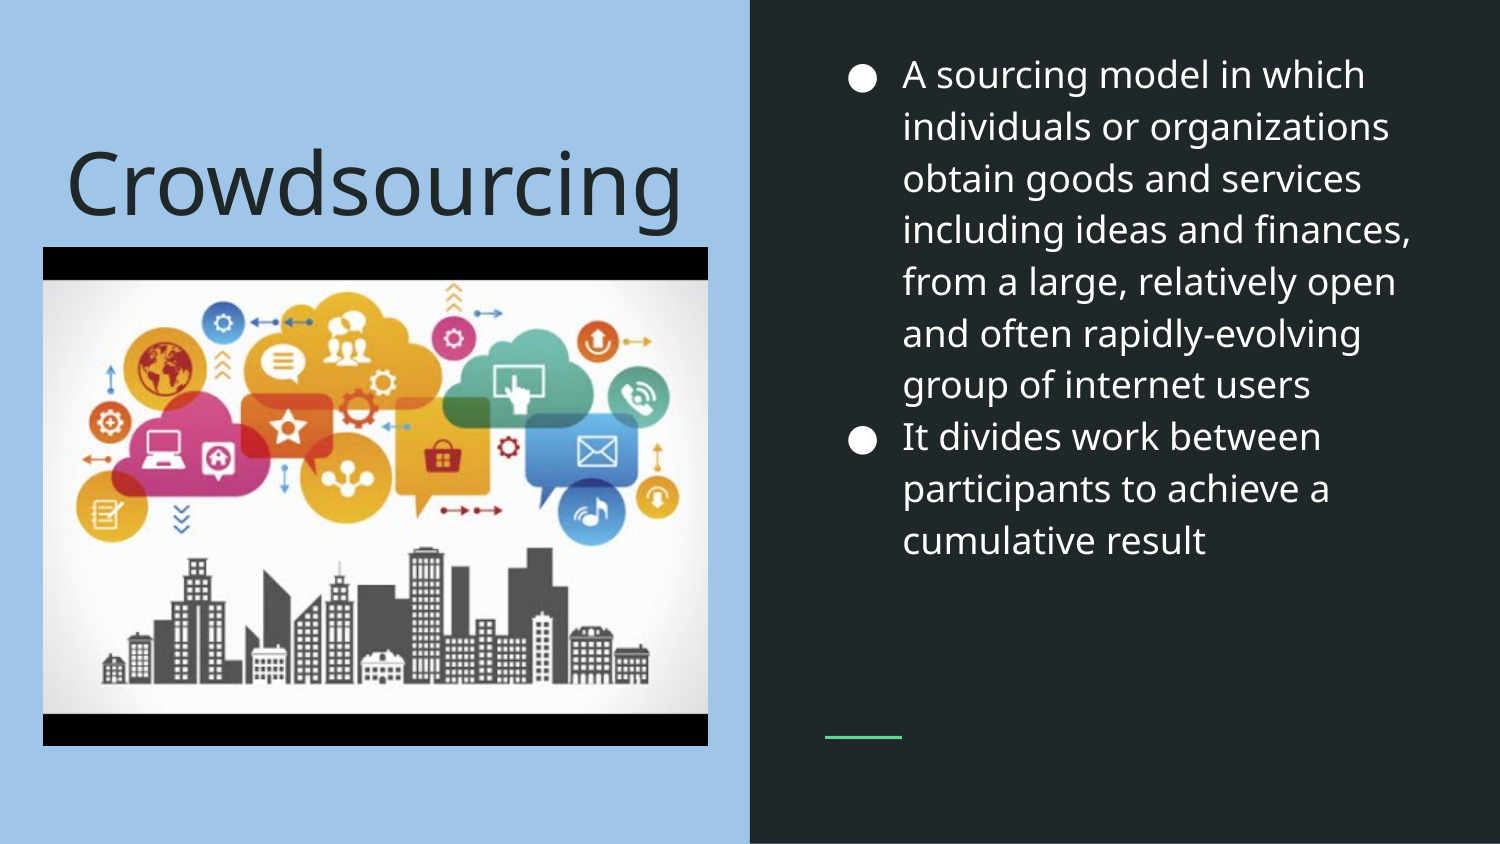

# Crowdsourcing
A sourcing model in which individuals or organizations obtain goods and services including ideas and finances, from a large, relatively open and often rapidly-evolving group of internet users
It divides work between participants to achieve a cumulative result